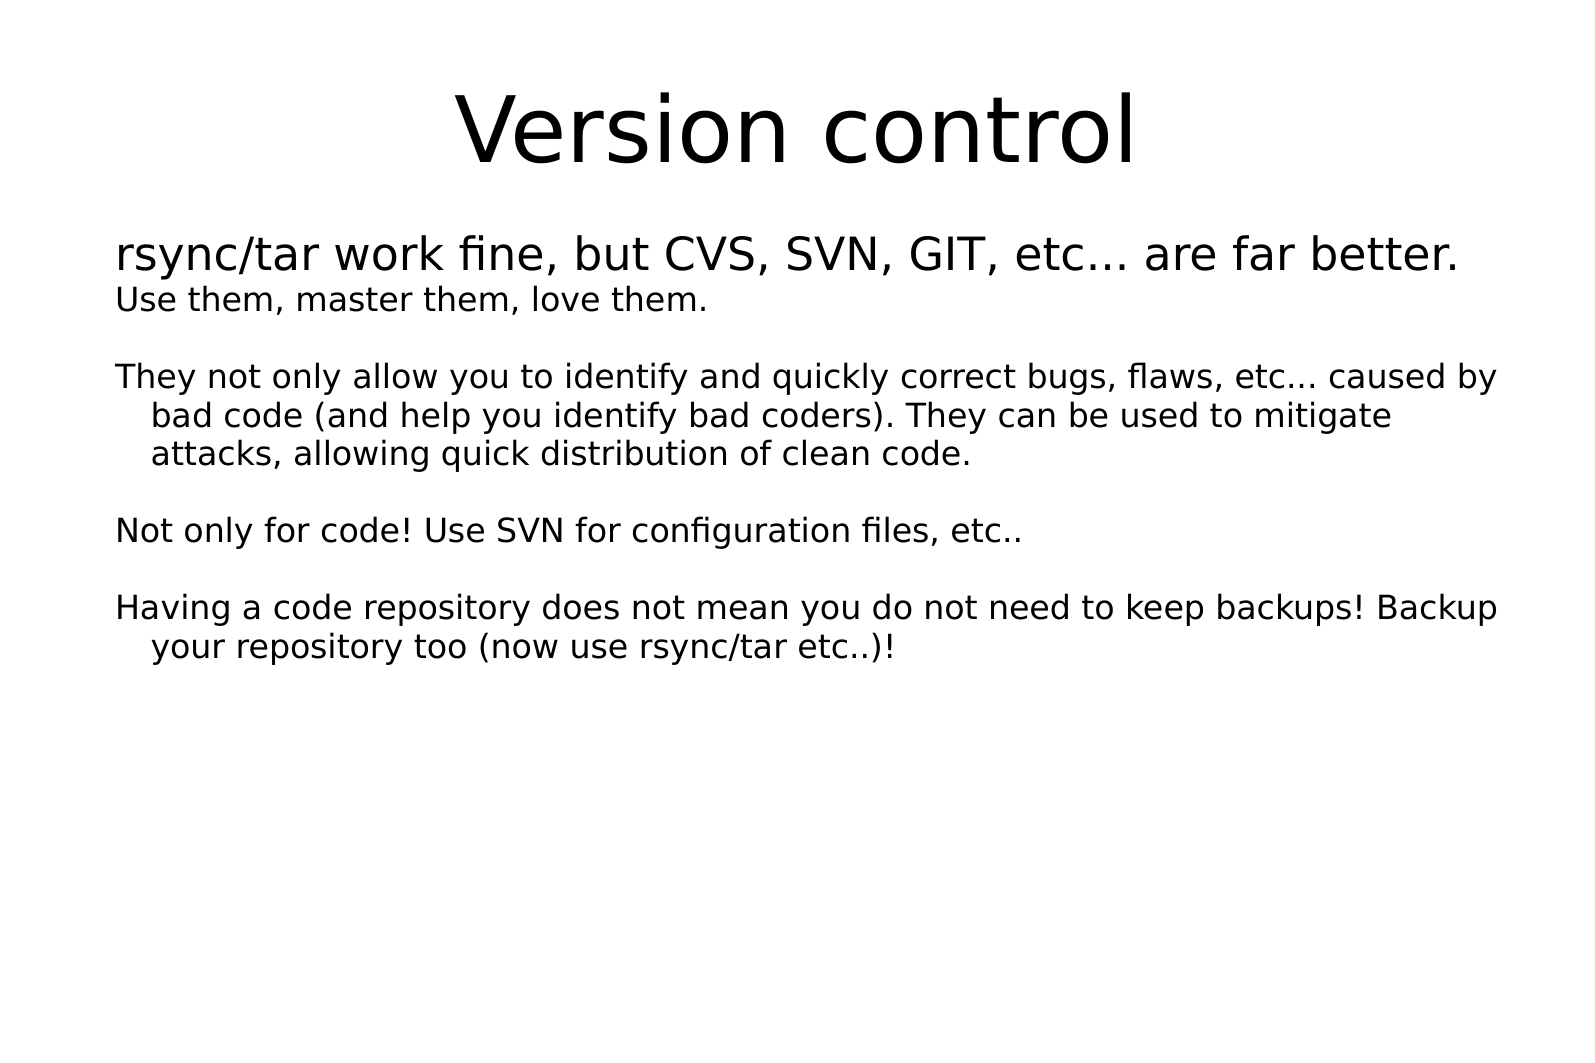

# Version control
rsync/tar work fine, but CVS, SVN, GIT, etc... are far better.
Use them, master them, love them.
They not only allow you to identify and quickly correct bugs, flaws, etc... caused by bad code (and help you identify bad coders). They can be used to mitigate attacks, allowing quick distribution of clean code.
Not only for code! Use SVN for configuration files, etc..
Having a code repository does not mean you do not need to keep backups! Backup your repository too (now use rsync/tar etc..)!